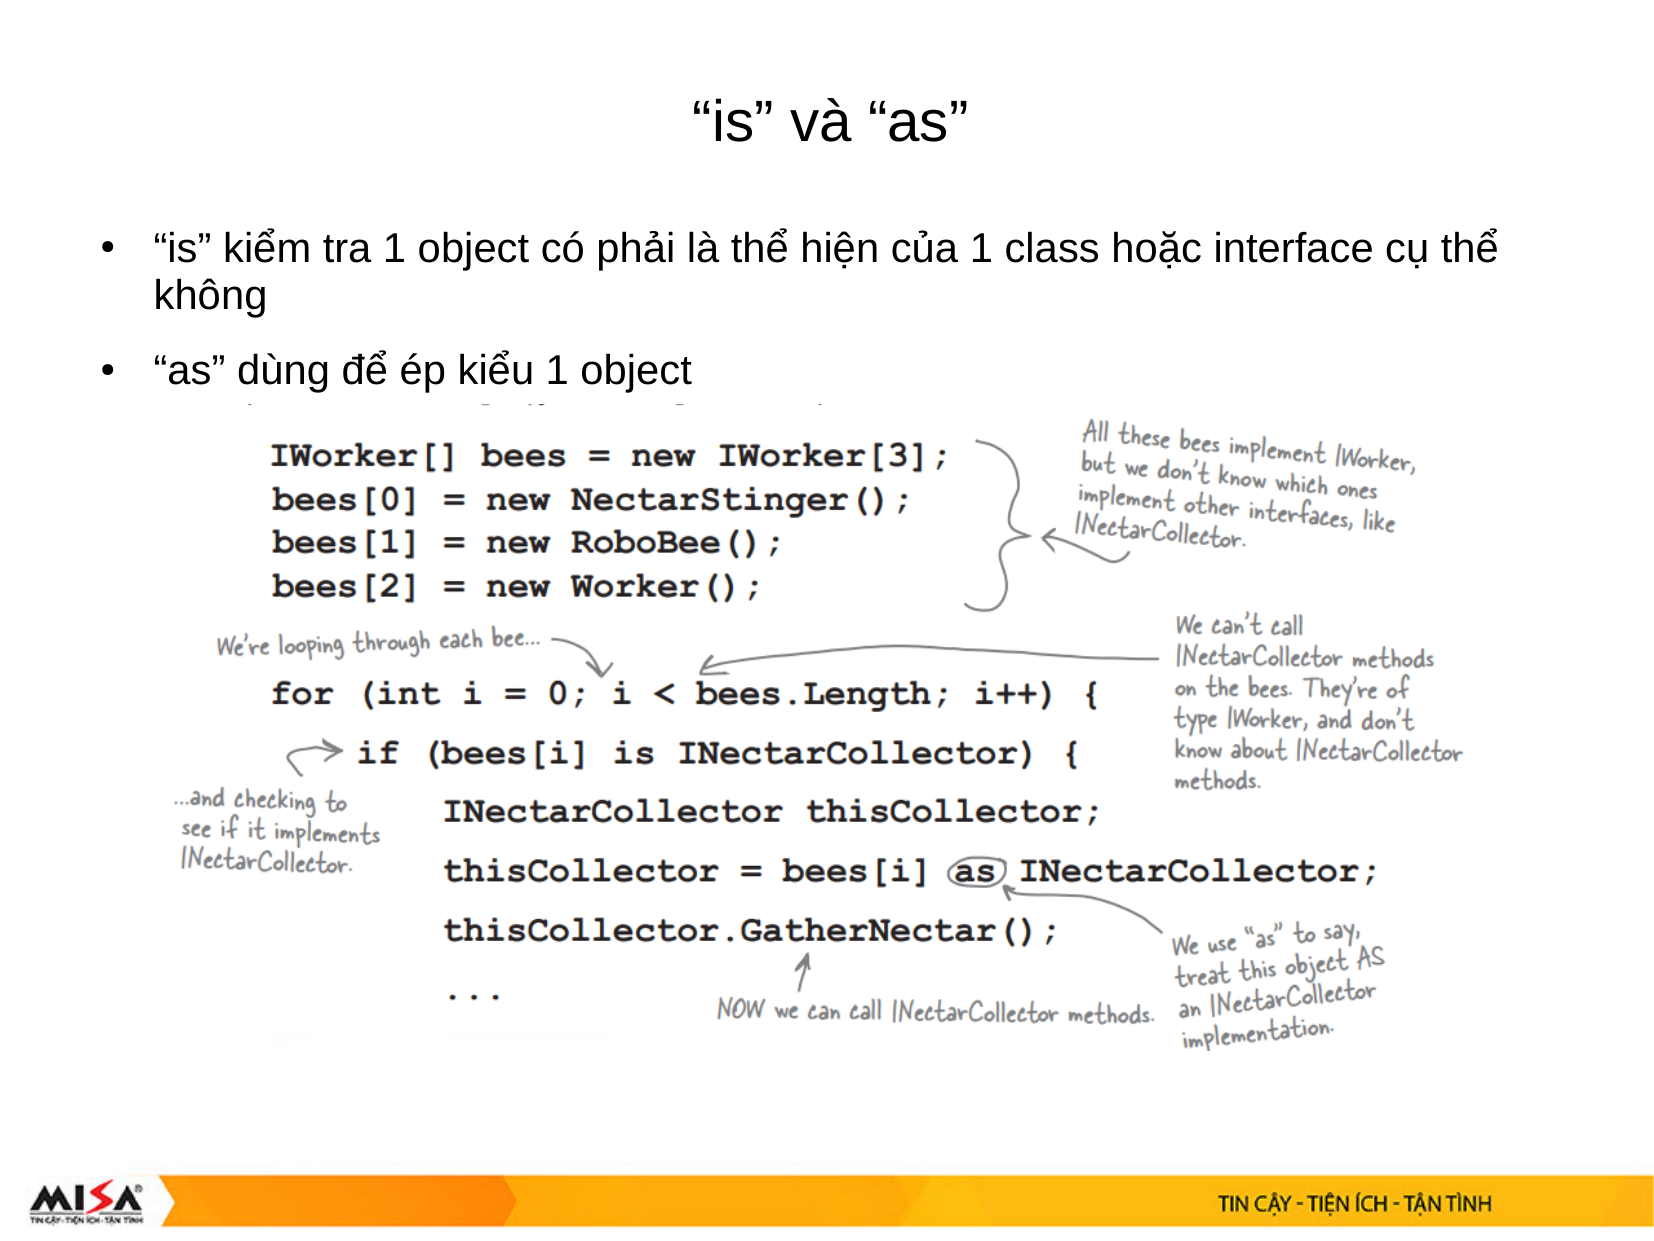

# “is” và “as”
“is” kiểm tra 1 object có phải là thể hiện của 1 class hoặc interface cụ thể không
“as” dùng để ép kiểu 1 object